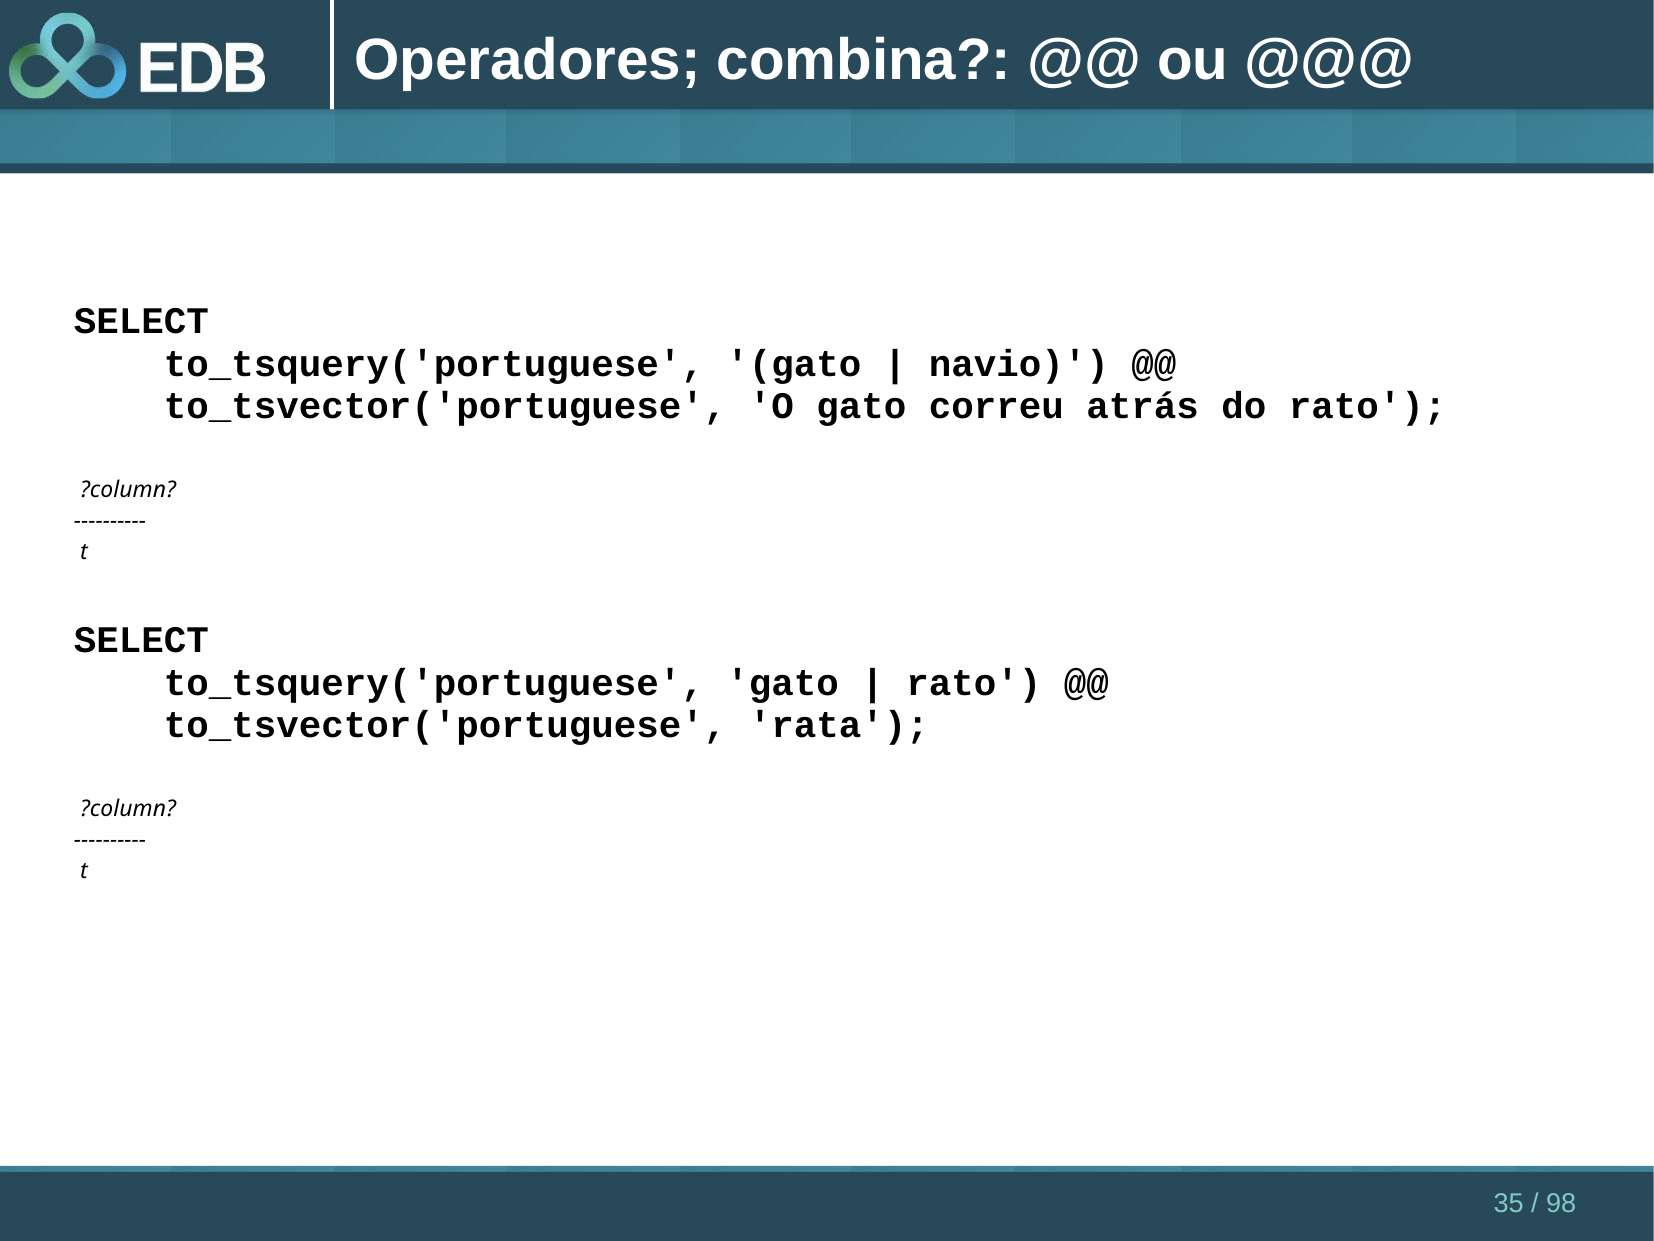

# Operadores; combina?: @@ ou @@@
SELECT
 to_tsquery('portuguese', '(gato | navio)') @@
 to_tsvector('portuguese', 'O gato correu atrás do rato');
 ?column?
----------
 t
SELECT
 to_tsquery('portuguese', 'gato | rato') @@
 to_tsvector('portuguese', 'rata');
 ?column?
----------
 t